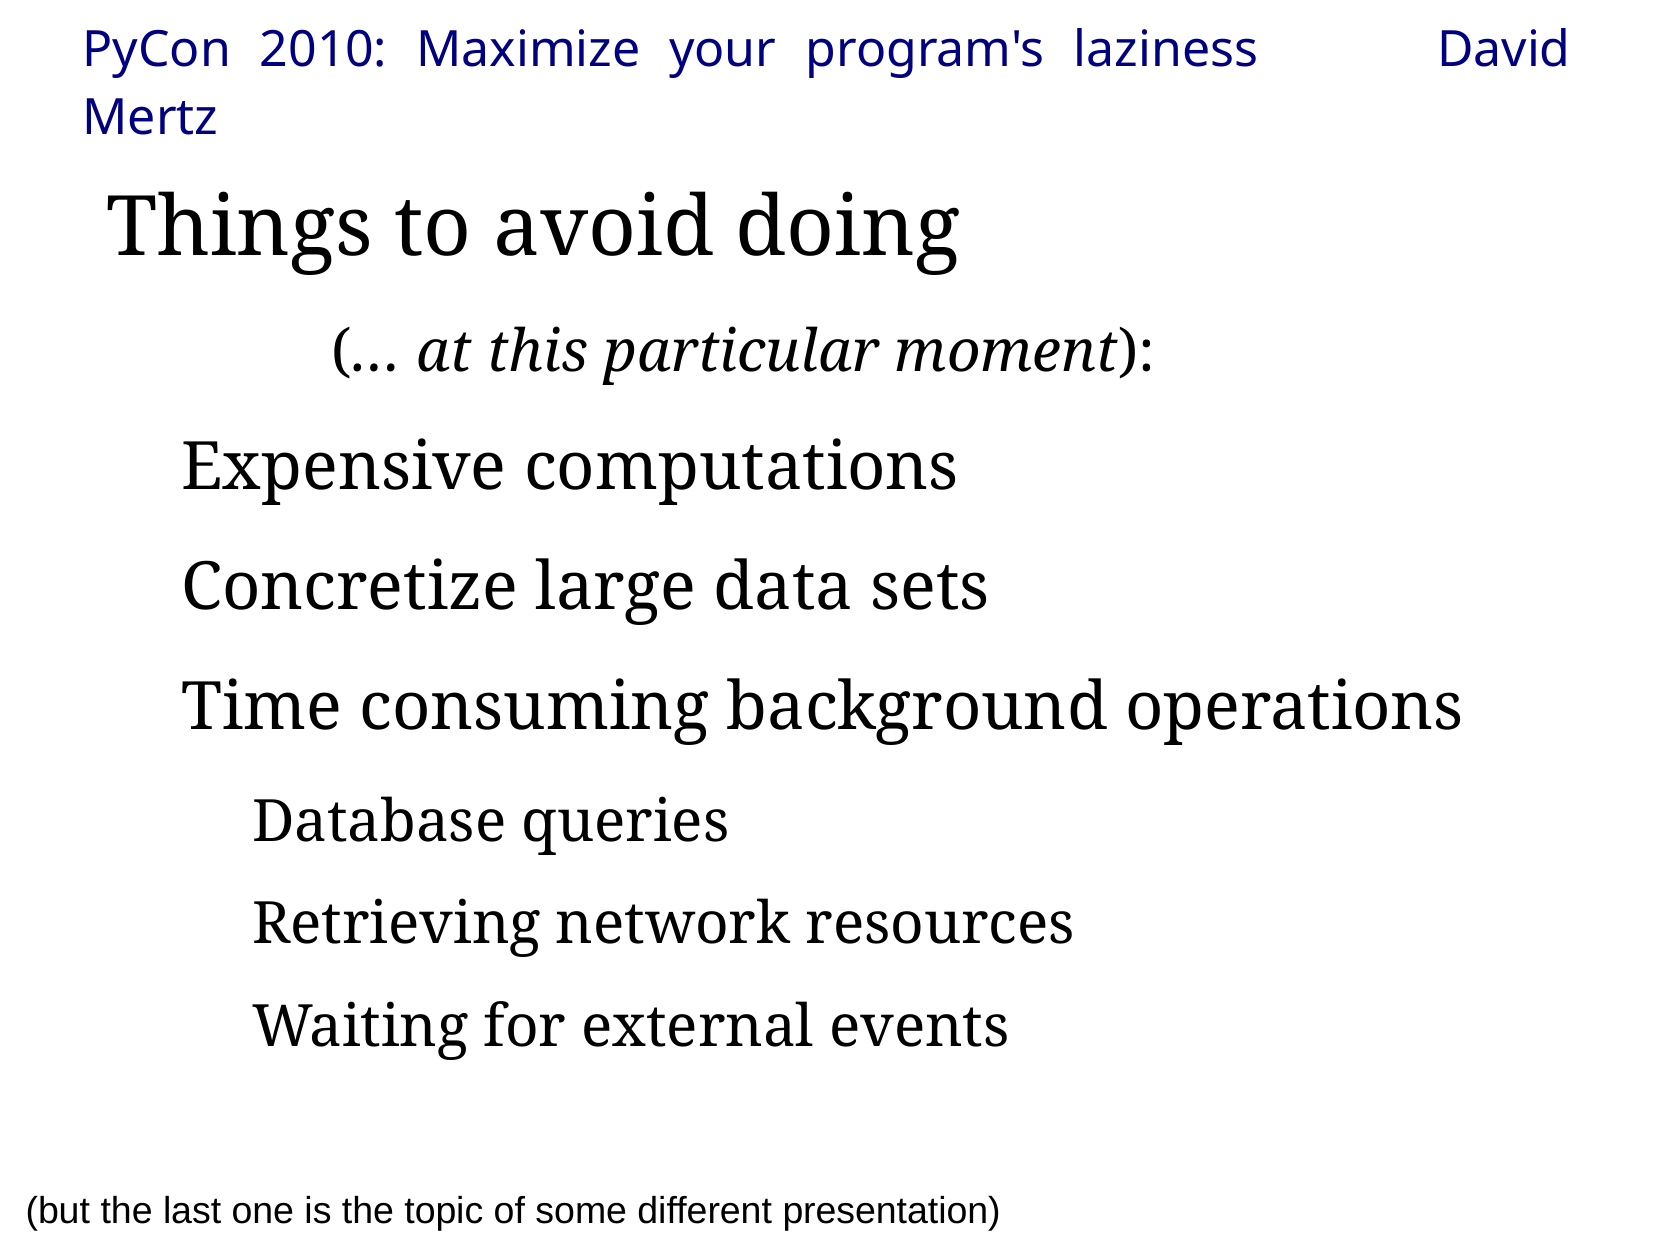

PyCon 2010: Maximize your program's laziness			David Mertz
Things to avoid doing
(… at this particular moment):
Expensive computations
Concretize large data sets
Time consuming background operations
Database queries
Retrieving network resources
Waiting for external events
#
(but the last one is the topic of some different presentation)